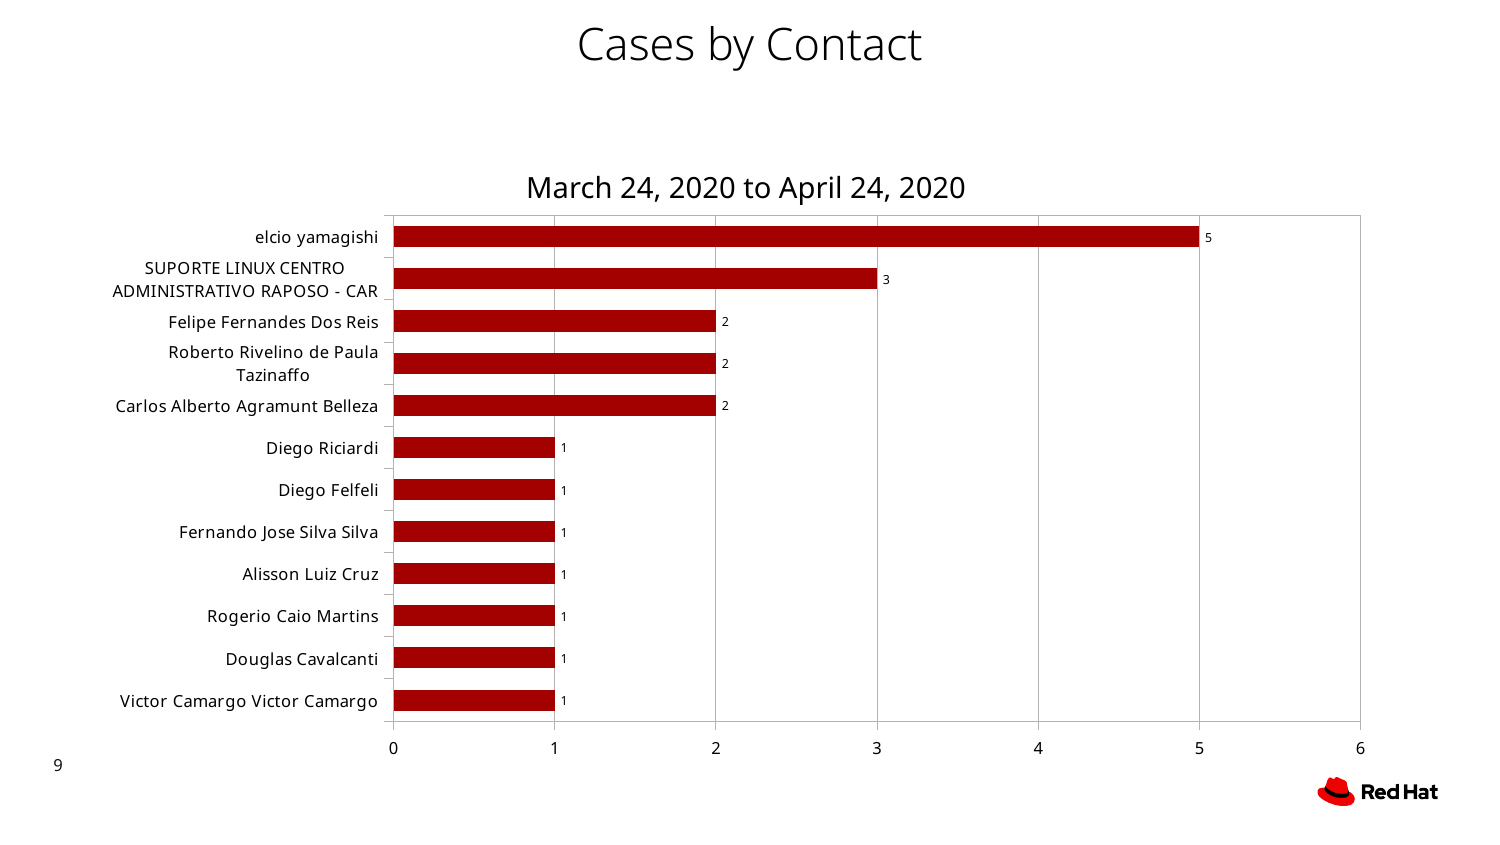

# Cases by Contact
March 24, 2020 to April 24, 2020
### Chart
| Category | Case Count |
|---|---|
| Victor Camargo Victor Camargo | 1.0 |
| Douglas Cavalcanti | 1.0 |
| Rogerio Caio Martins | 1.0 |
| Alisson Luiz Cruz | 1.0 |
| Fernando Jose Silva Silva | 1.0 |
| Diego Felfeli | 1.0 |
| Diego Riciardi | 1.0 |
| Carlos Alberto Agramunt Belleza | 2.0 |
| Roberto Rivelino de Paula Tazinaffo | 2.0 |
| Felipe Fernandes Dos Reis | 2.0 |
| SUPORTE LINUX CENTRO ADMINISTRATIVO RAPOSO - CAR | 3.0 |
| elcio yamagishi | 5.0 |9